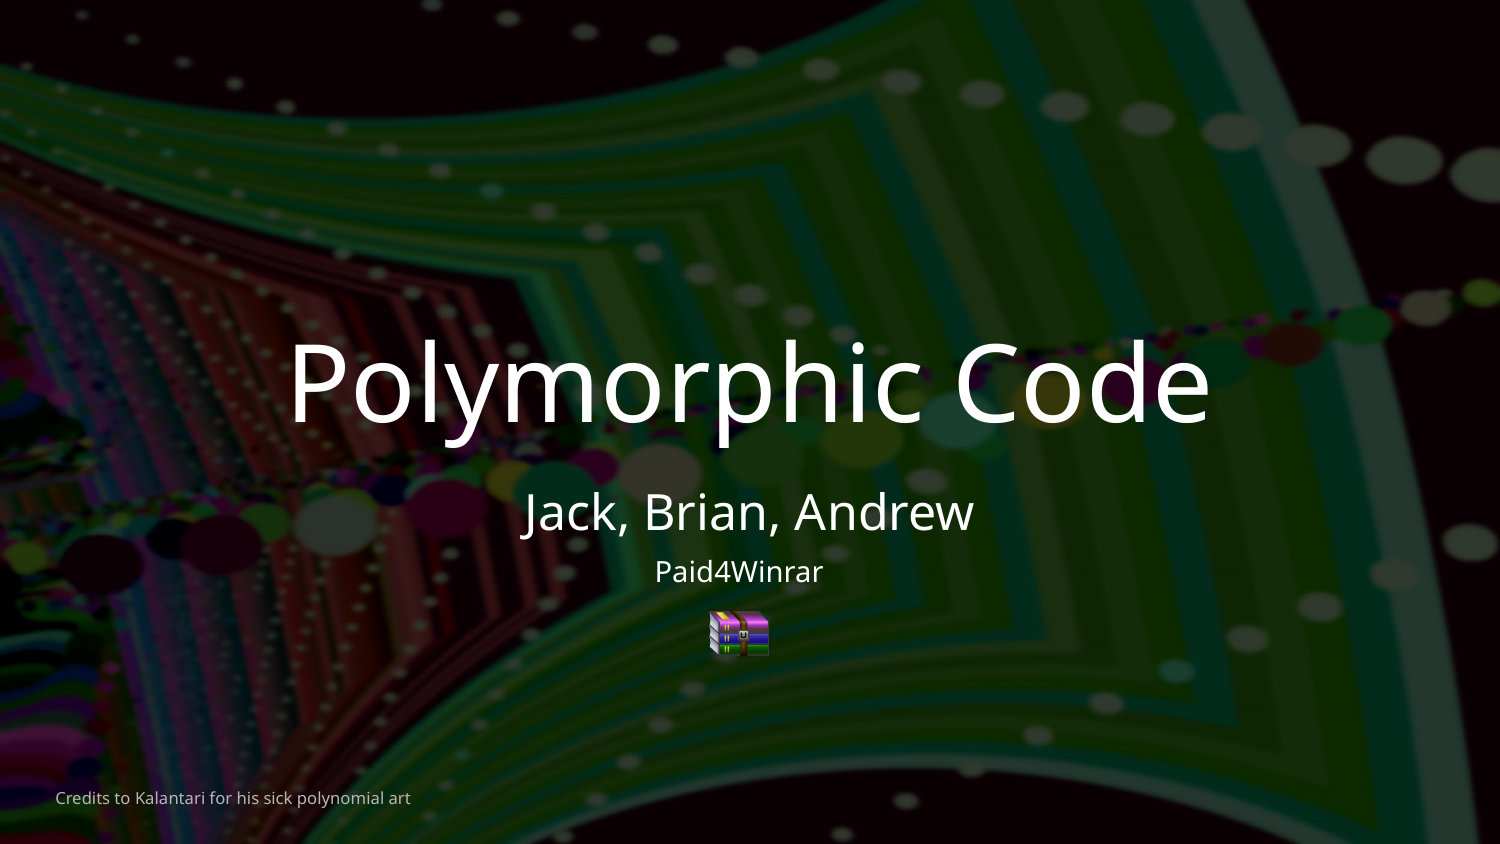

# Polymorphic Code
Jack, Brian, Andrew
Paid4Winrar
Credits to Kalantari for his sick polynomial art